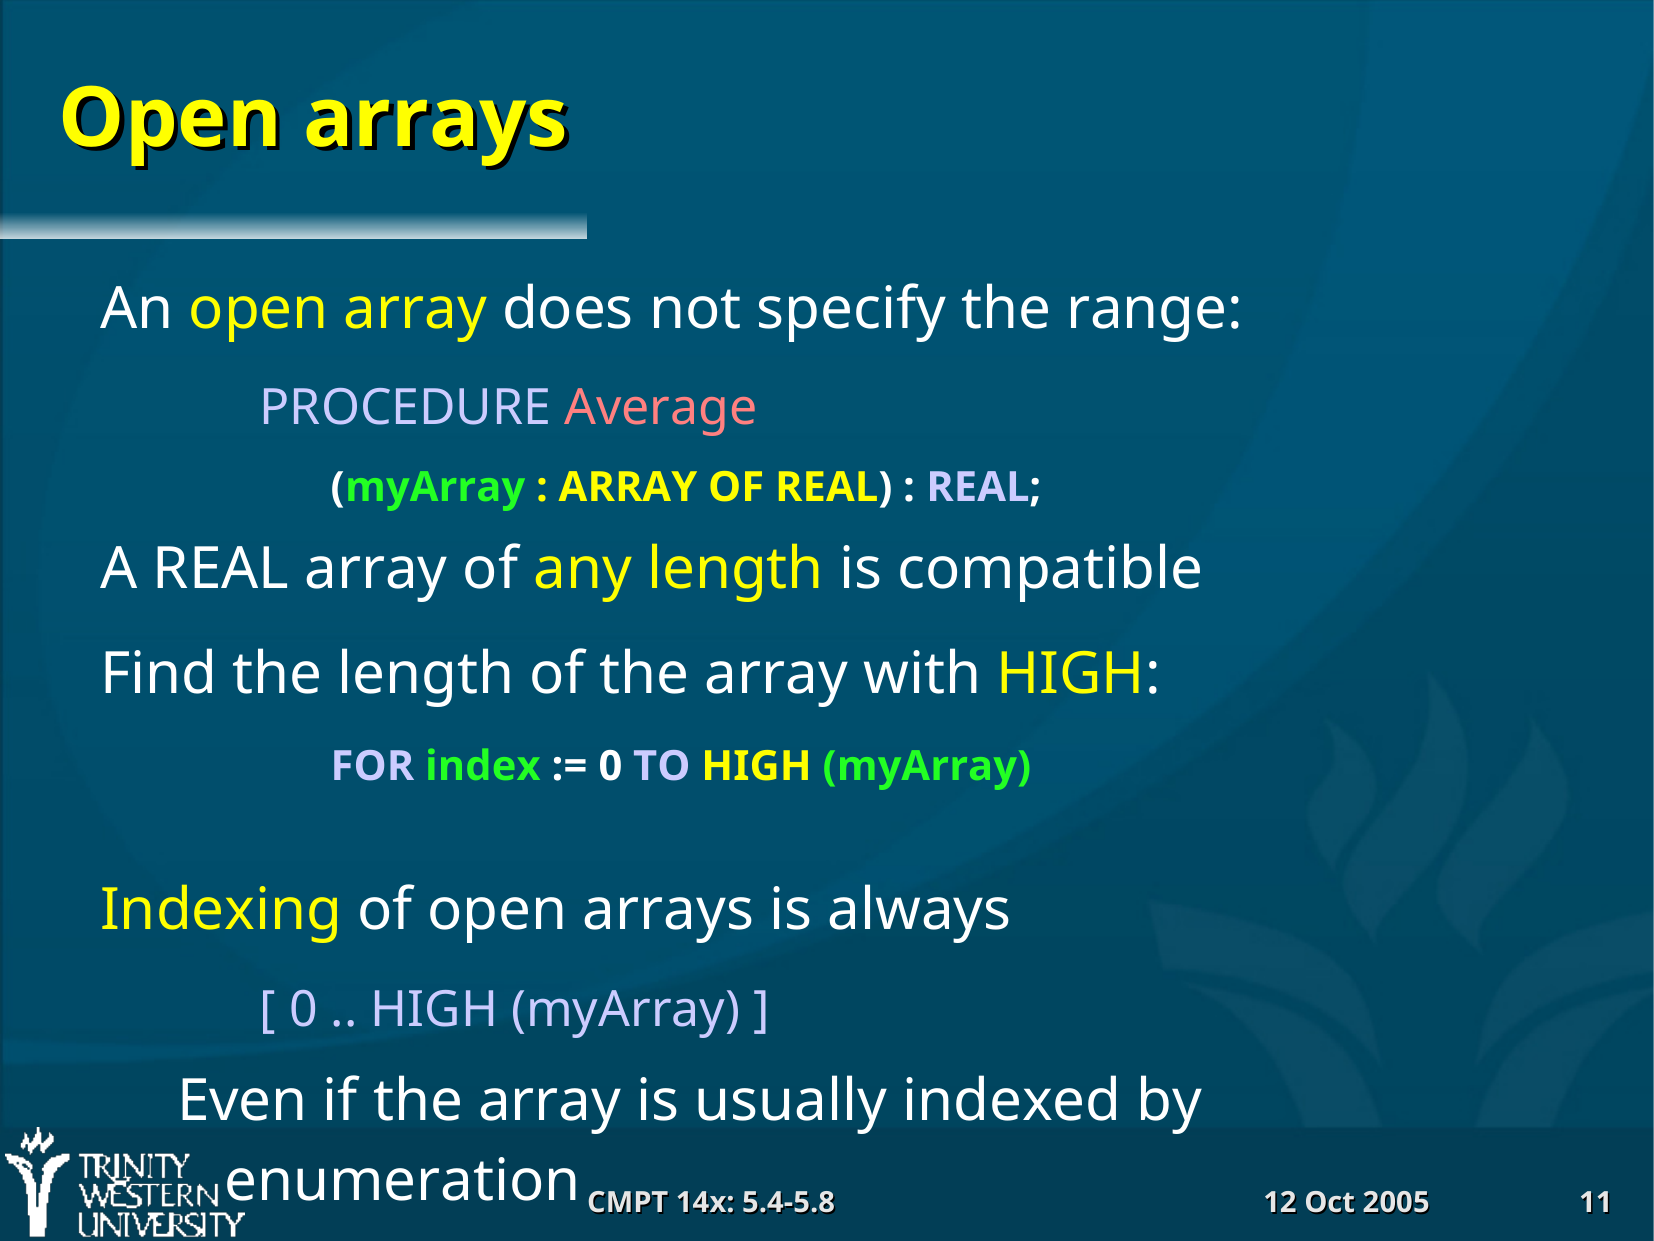

# Open arrays
An open array does not specify the range:
PROCEDURE Average
(myArray : ARRAY OF REAL) : REAL;
A REAL array of any length is compatible
Find the length of the array with HIGH:
FOR index := 0 TO HIGH (myArray)
Indexing of open arrays is always
[ 0 .. HIGH (myArray) ]
Even if the array is usually indexed by enumeration
CMPT 14x: 5.4-5.8
12 Oct 2005
11